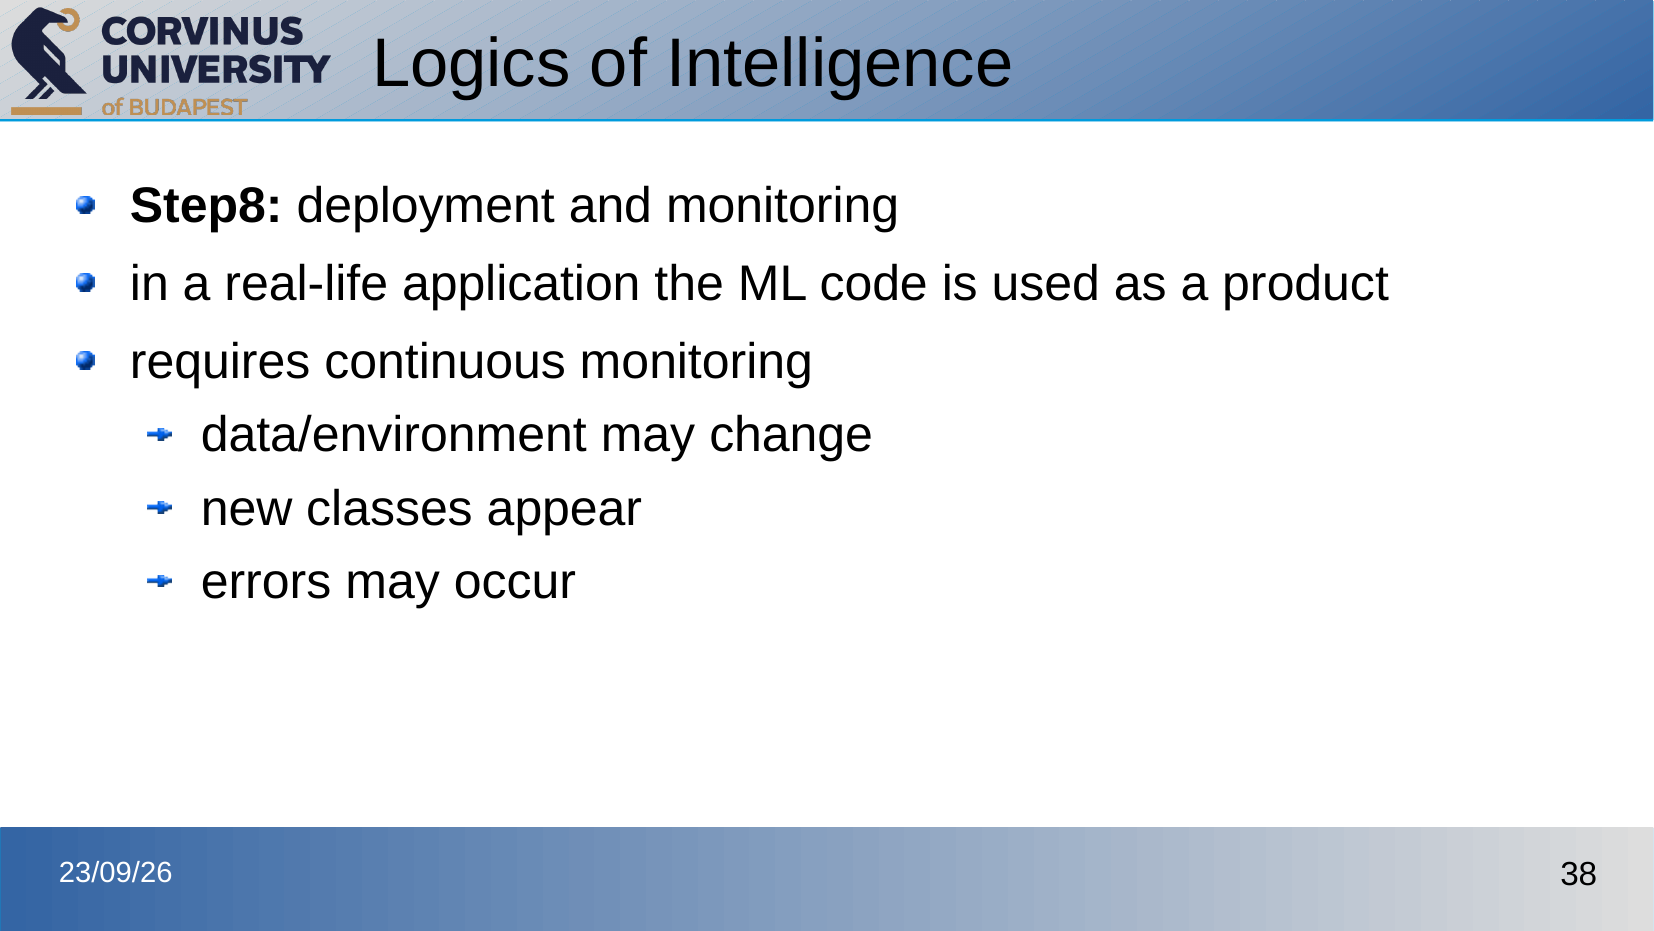

# Logics of Intelligence
Step8: deployment and monitoring
in a real-life application the ML code is used as a product
requires continuous monitoring
data/environment may change
new classes appear
errors may occur